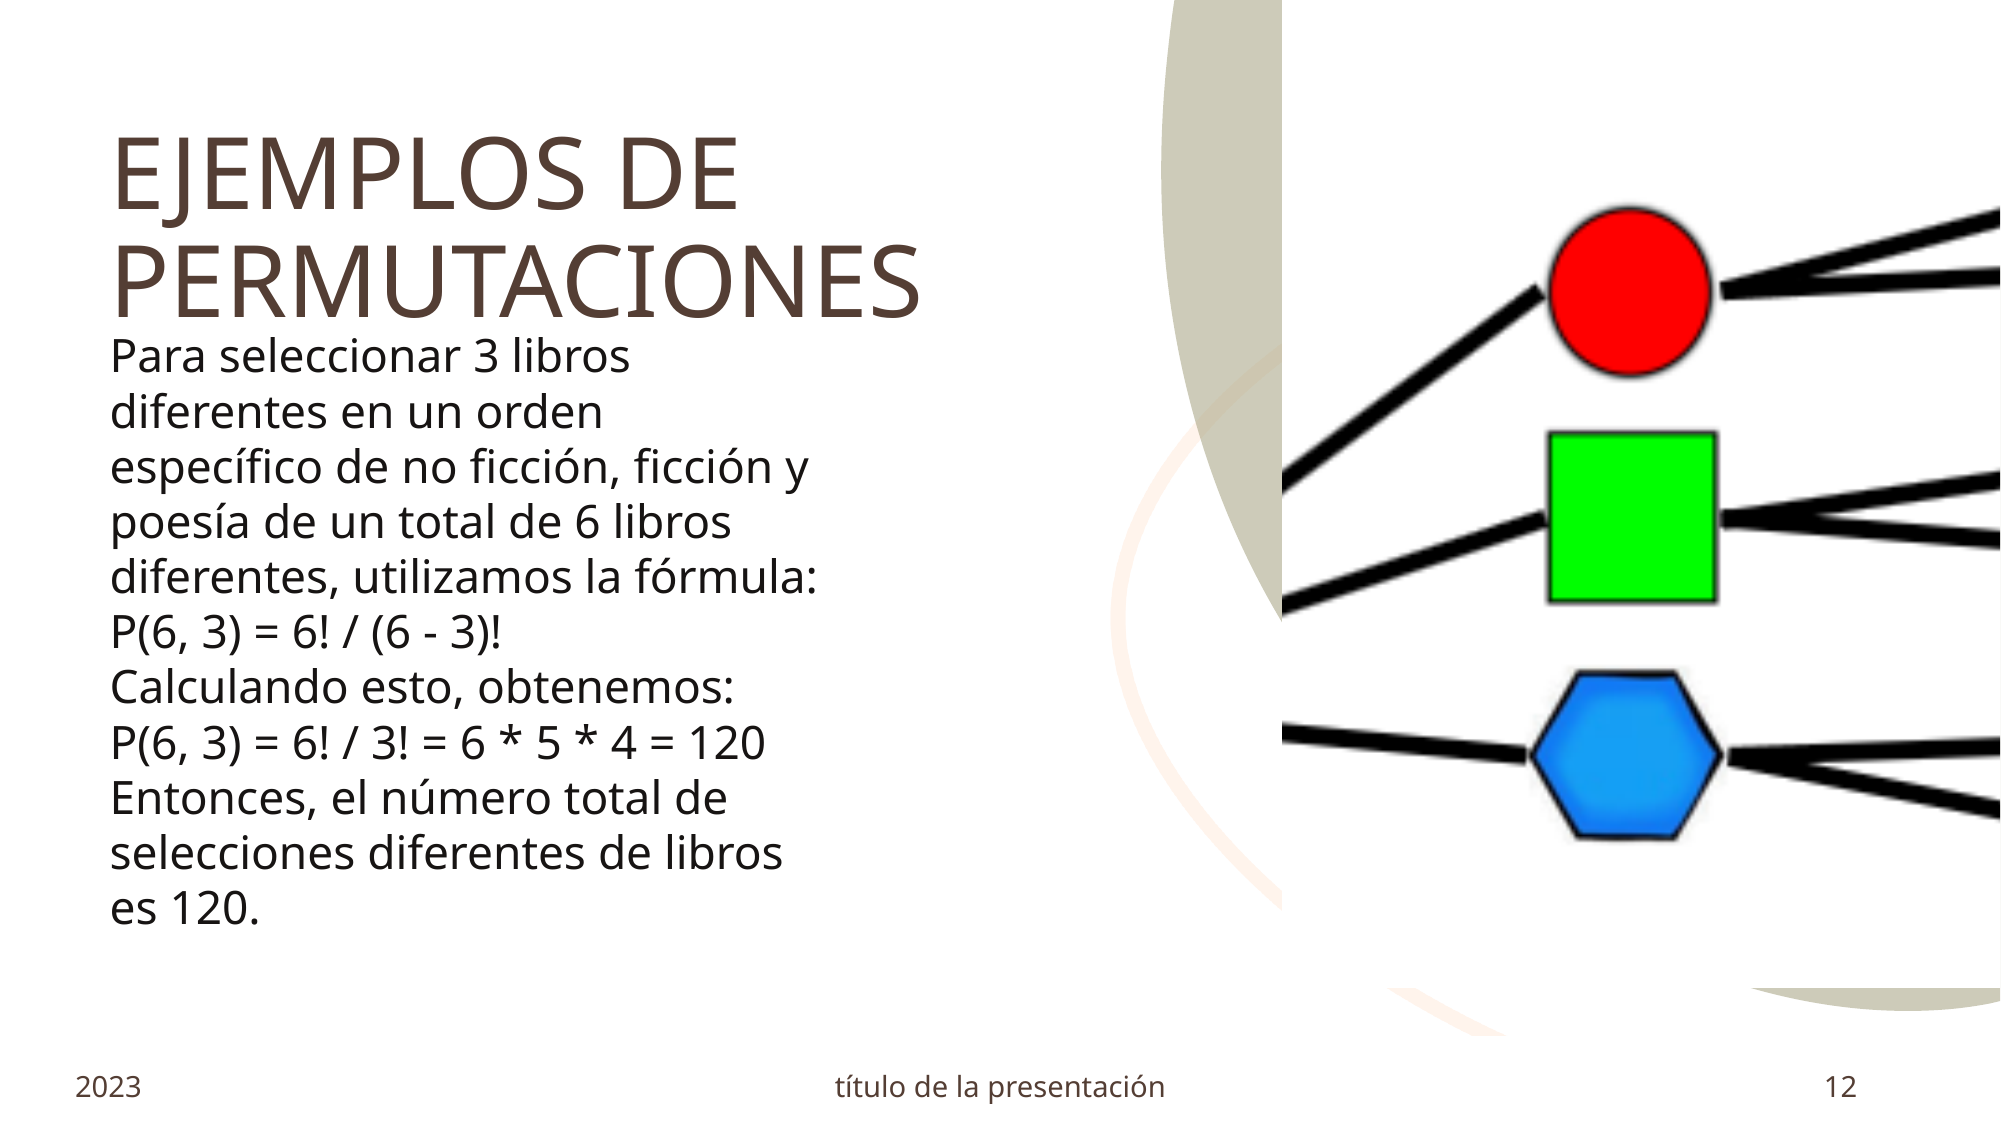

# EJEMPLOS DE PERMUTACIONES
Para seleccionar 3 libros diferentes en un orden específico de no ficción, ficción y poesía de un total de 6 libros diferentes, utilizamos la fórmula:
P(6, 3) = 6! / (6 - 3)!
Calculando esto, obtenemos:
P(6, 3) = 6! / 3! = 6 * 5 * 4 = 120
Entonces, el número total de selecciones diferentes de libros es 120.
2023
título de la presentación